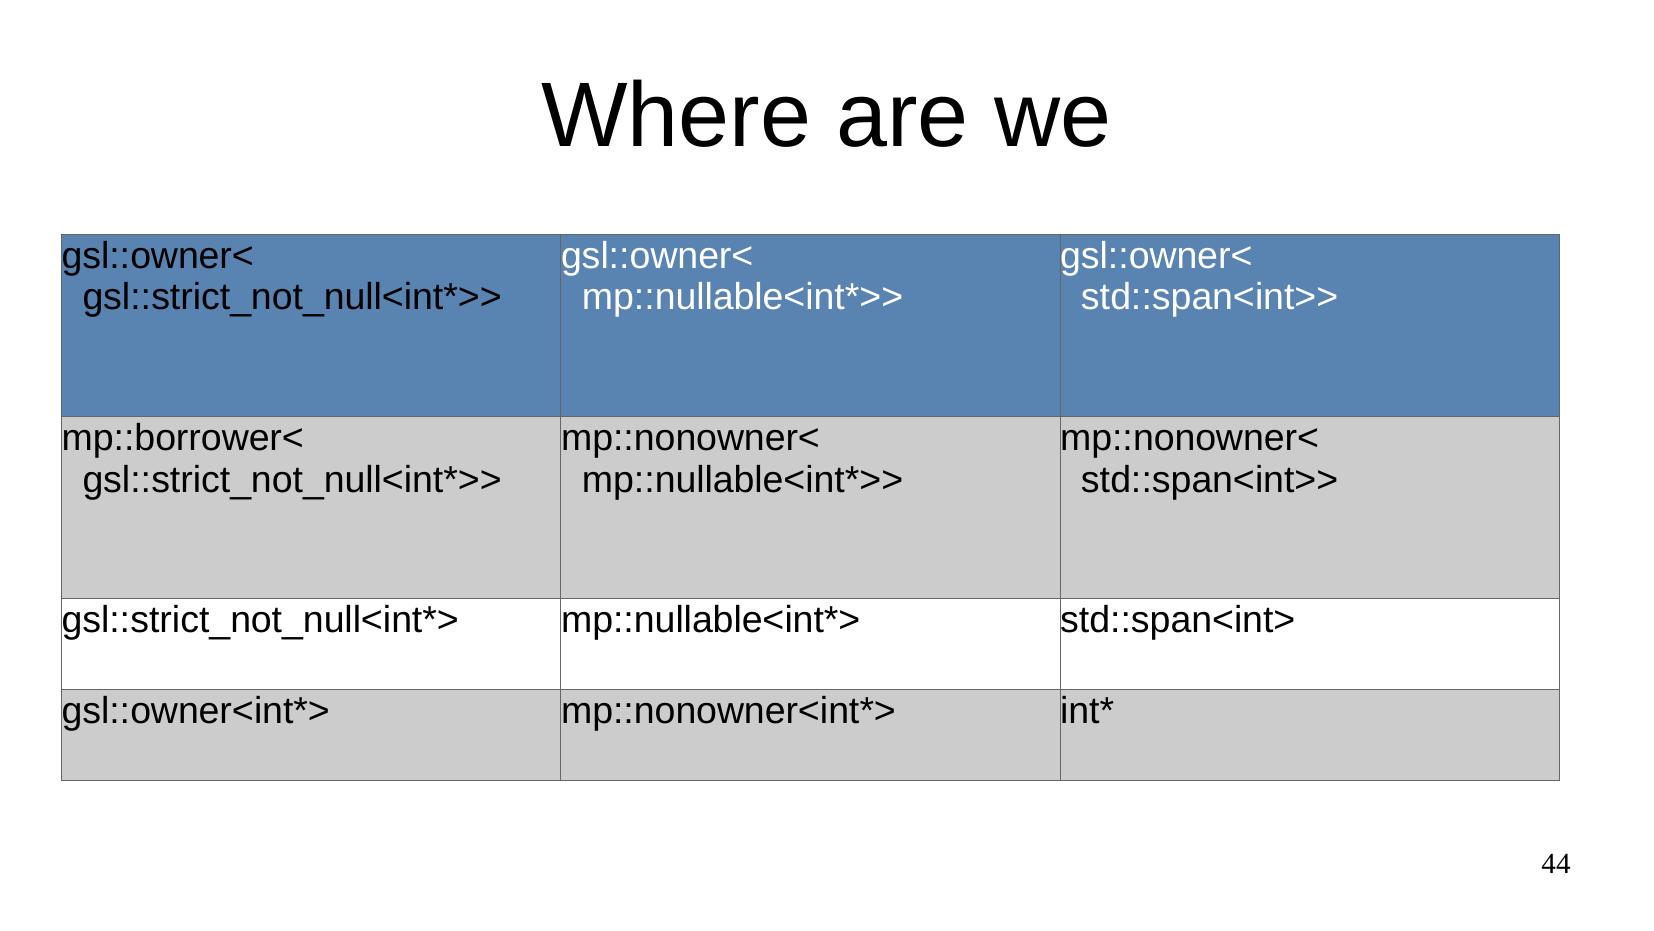

# Where are we
| gsl::owner< gsl::strict\_not\_null<int\*>> | gsl::owner< mp::nullable<int\*>> | gsl::owner< std::span<int>> |
| --- | --- | --- |
| mp::borrower< gsl::strict\_not\_null<int\*>> | mp::nonowner< mp::nullable<int\*>> | mp::nonowner< std::span<int>> |
| gsl::strict\_not\_null<int\*> | mp::nullable<int\*> | std::span<int> |
| gsl::owner<int\*> | mp::nonowner<int\*> | int\* |
44